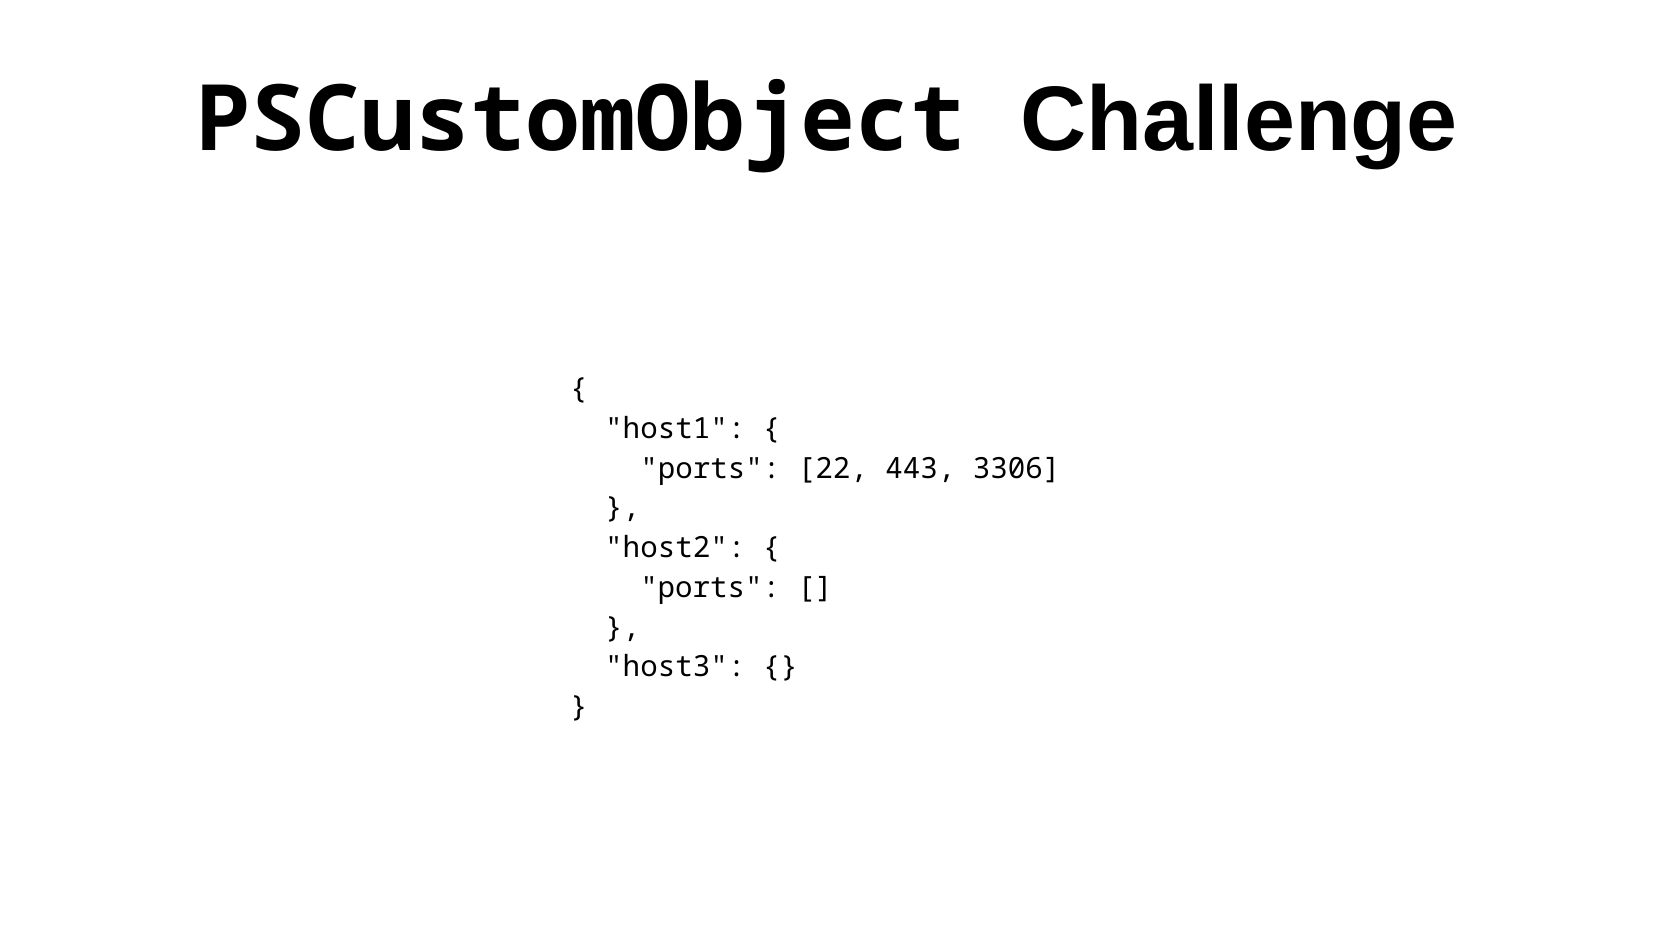

# PSCustomObject Challenge
{
 "host1": {
 "ports": [22, 443, 3306]
 },
 "host2": {
 "ports": []
 },
 "host3": {}
}